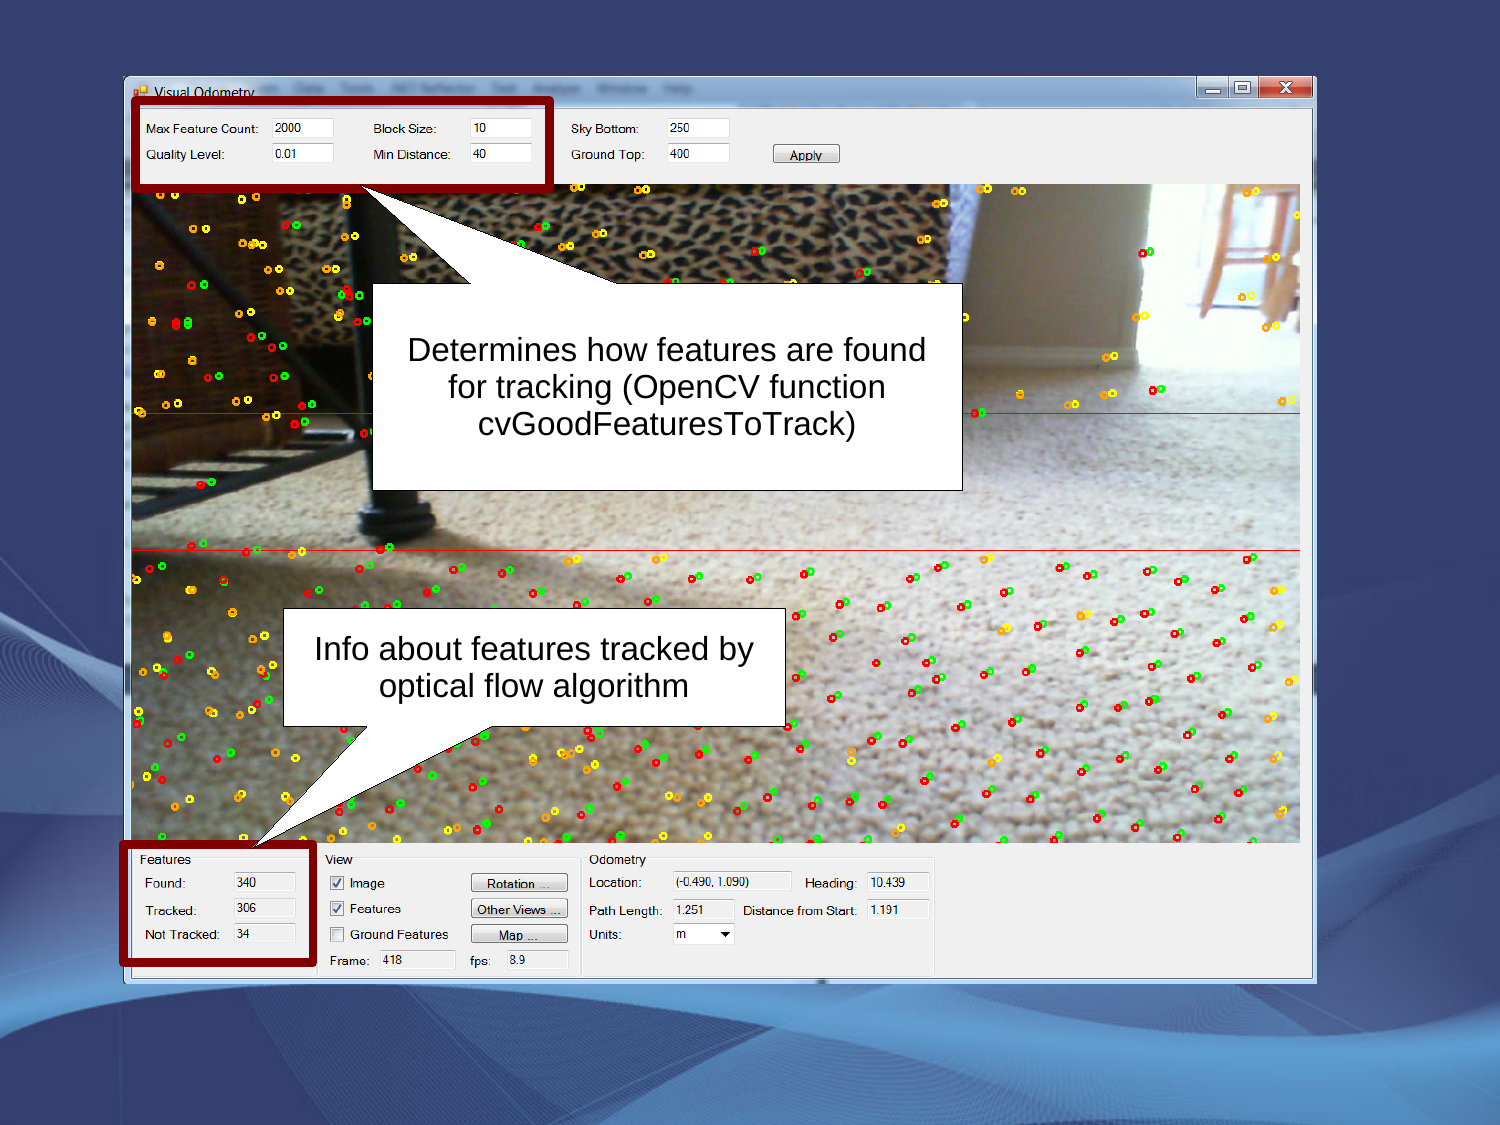

Determines how features are found for tracking (OpenCV function cvGoodFeaturesToTrack)
Info about features tracked by optical flow algorithm